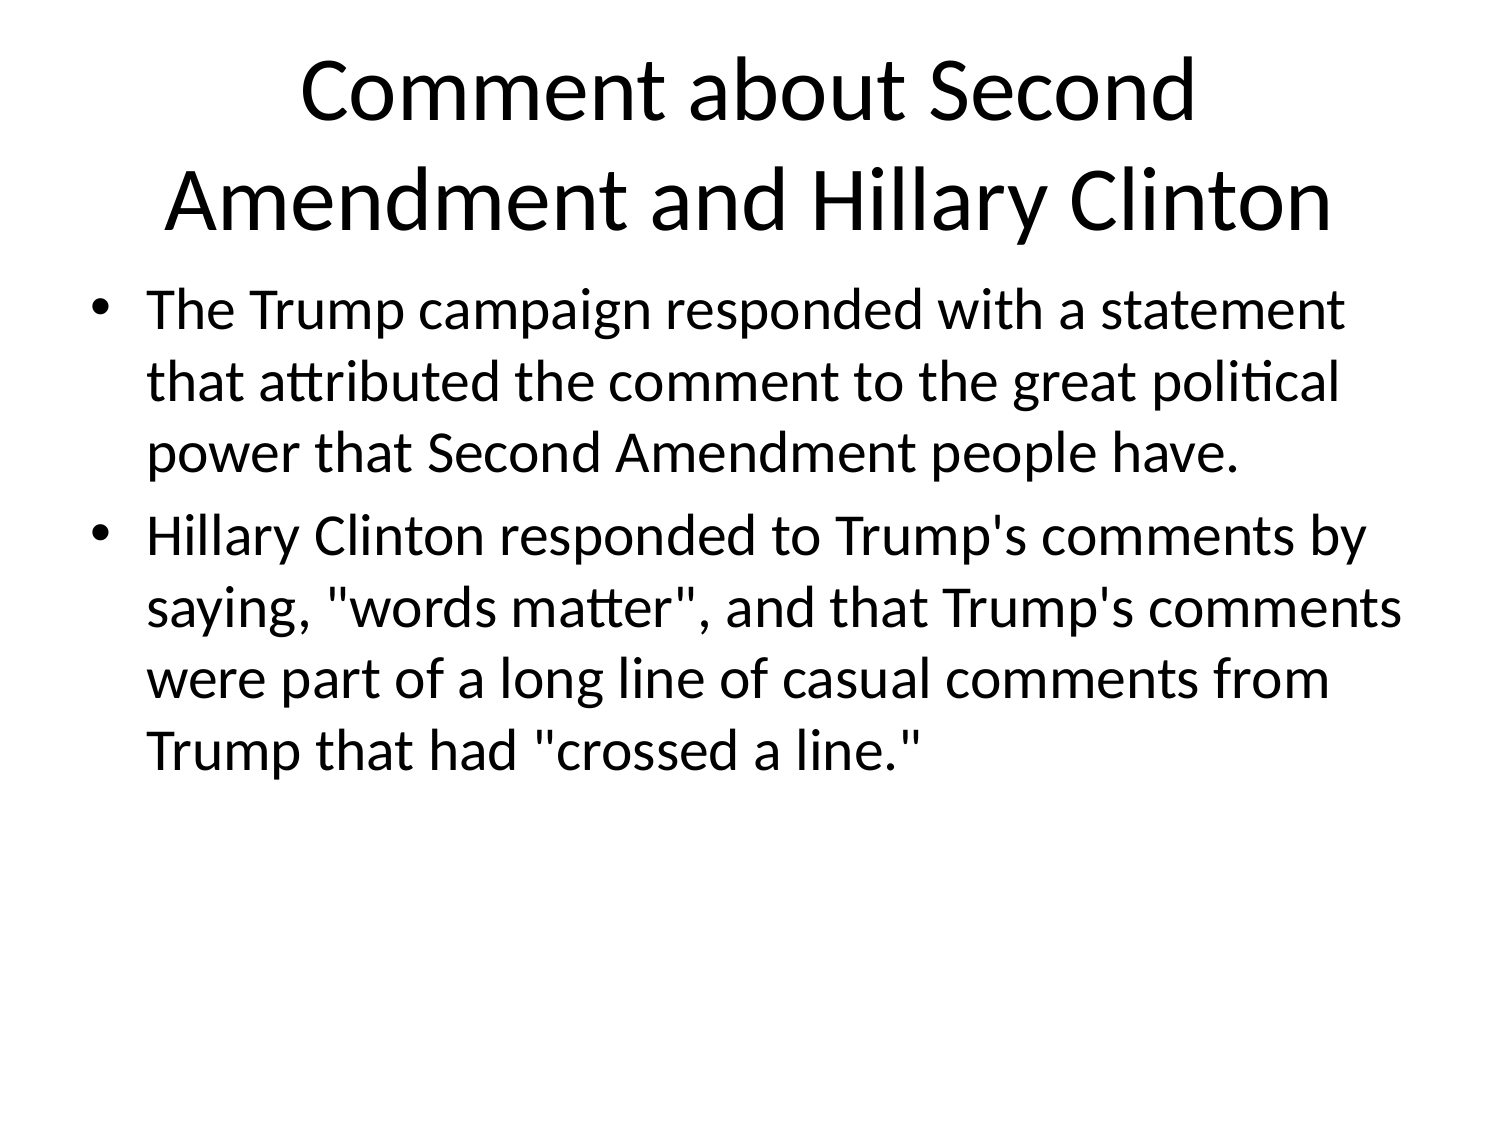

# Comment about Second Amendment and Hillary Clinton
The Trump campaign responded with a statement that attributed the comment to the great political power that Second Amendment people have.
Hillary Clinton responded to Trump's comments by saying, "words matter", and that Trump's comments were part of a long line of casual comments from Trump that had "crossed a line."